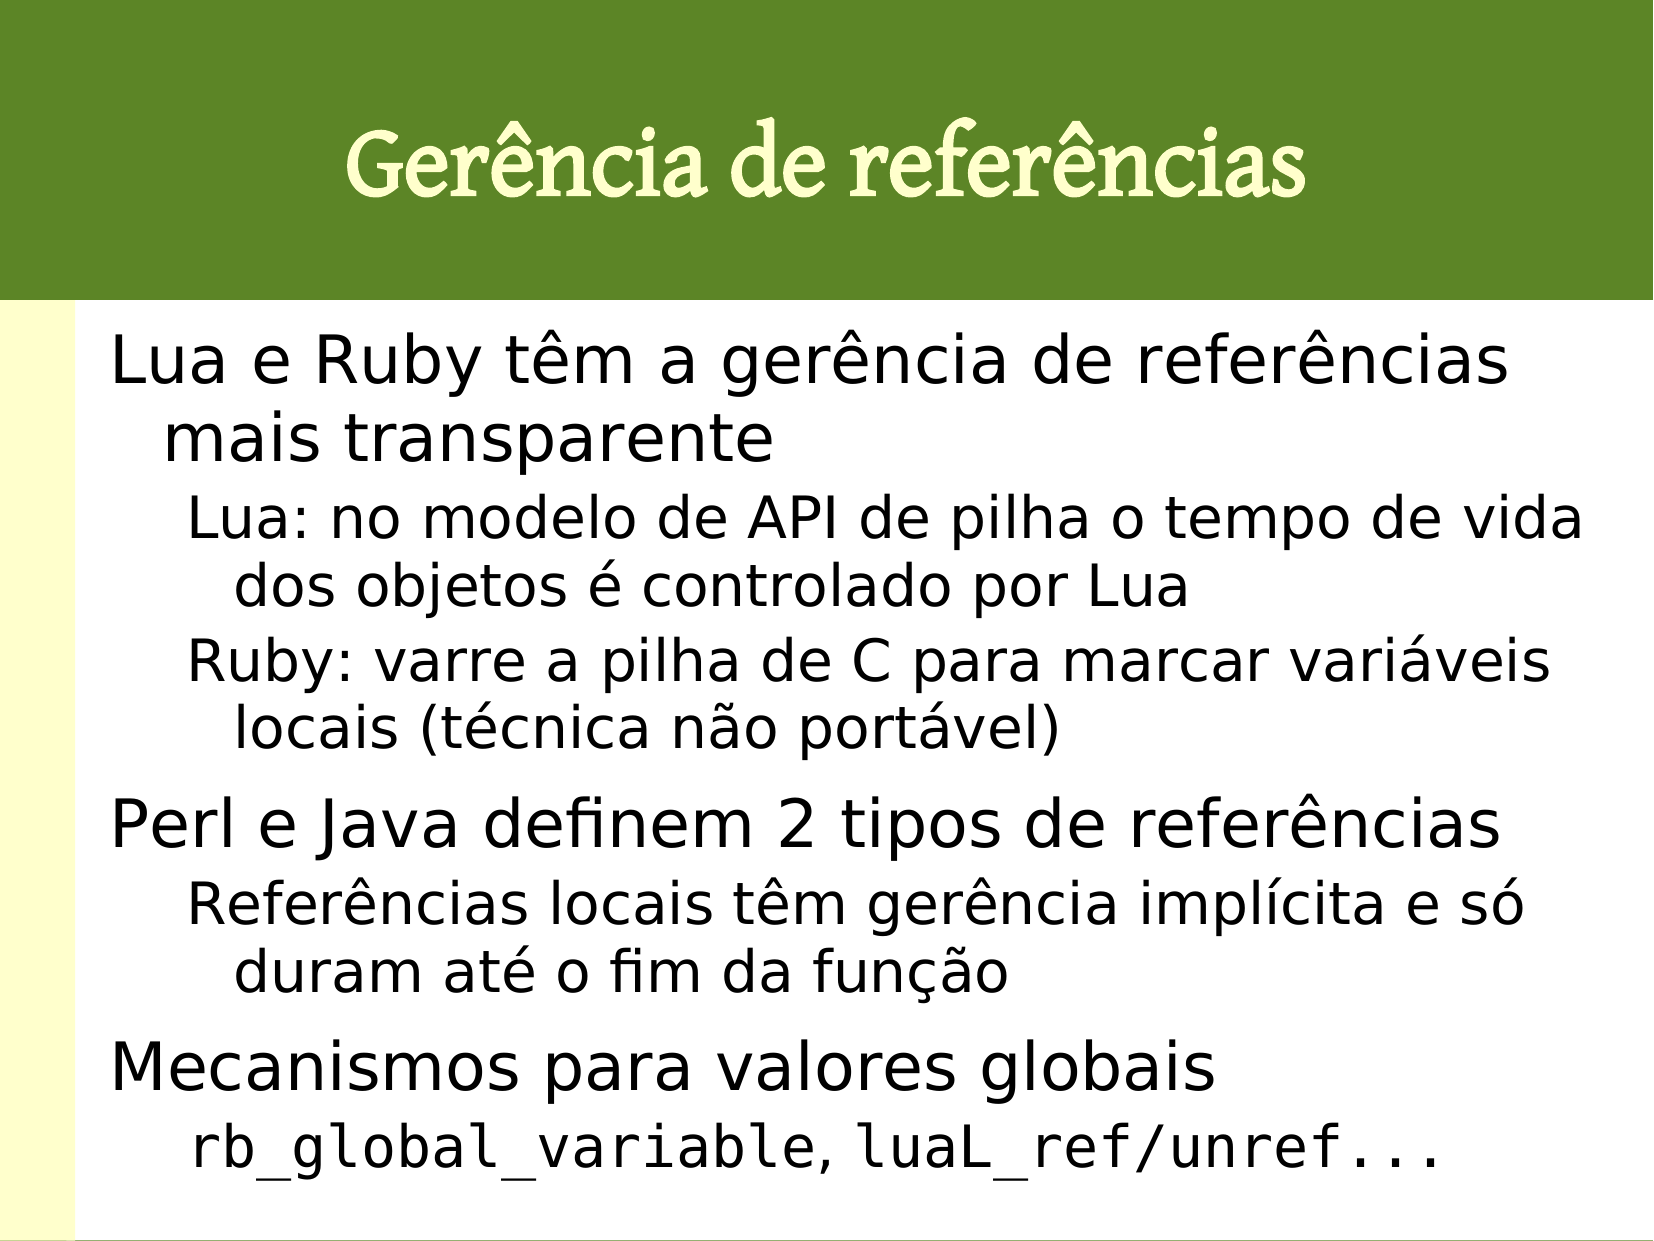

# Gerência de referências
Lua e Ruby têm a gerência de referências mais transparente
Lua: no modelo de API de pilha o tempo de vida dos objetos é controlado por Lua
Ruby: varre a pilha de C para marcar variáveis locais (técnica não portável)
Perl e Java definem 2 tipos de referências
Referências locais têm gerência implícita e só duram até o fim da função
Mecanismos para valores globais
rb_global_variable, luaL_ref/unref...